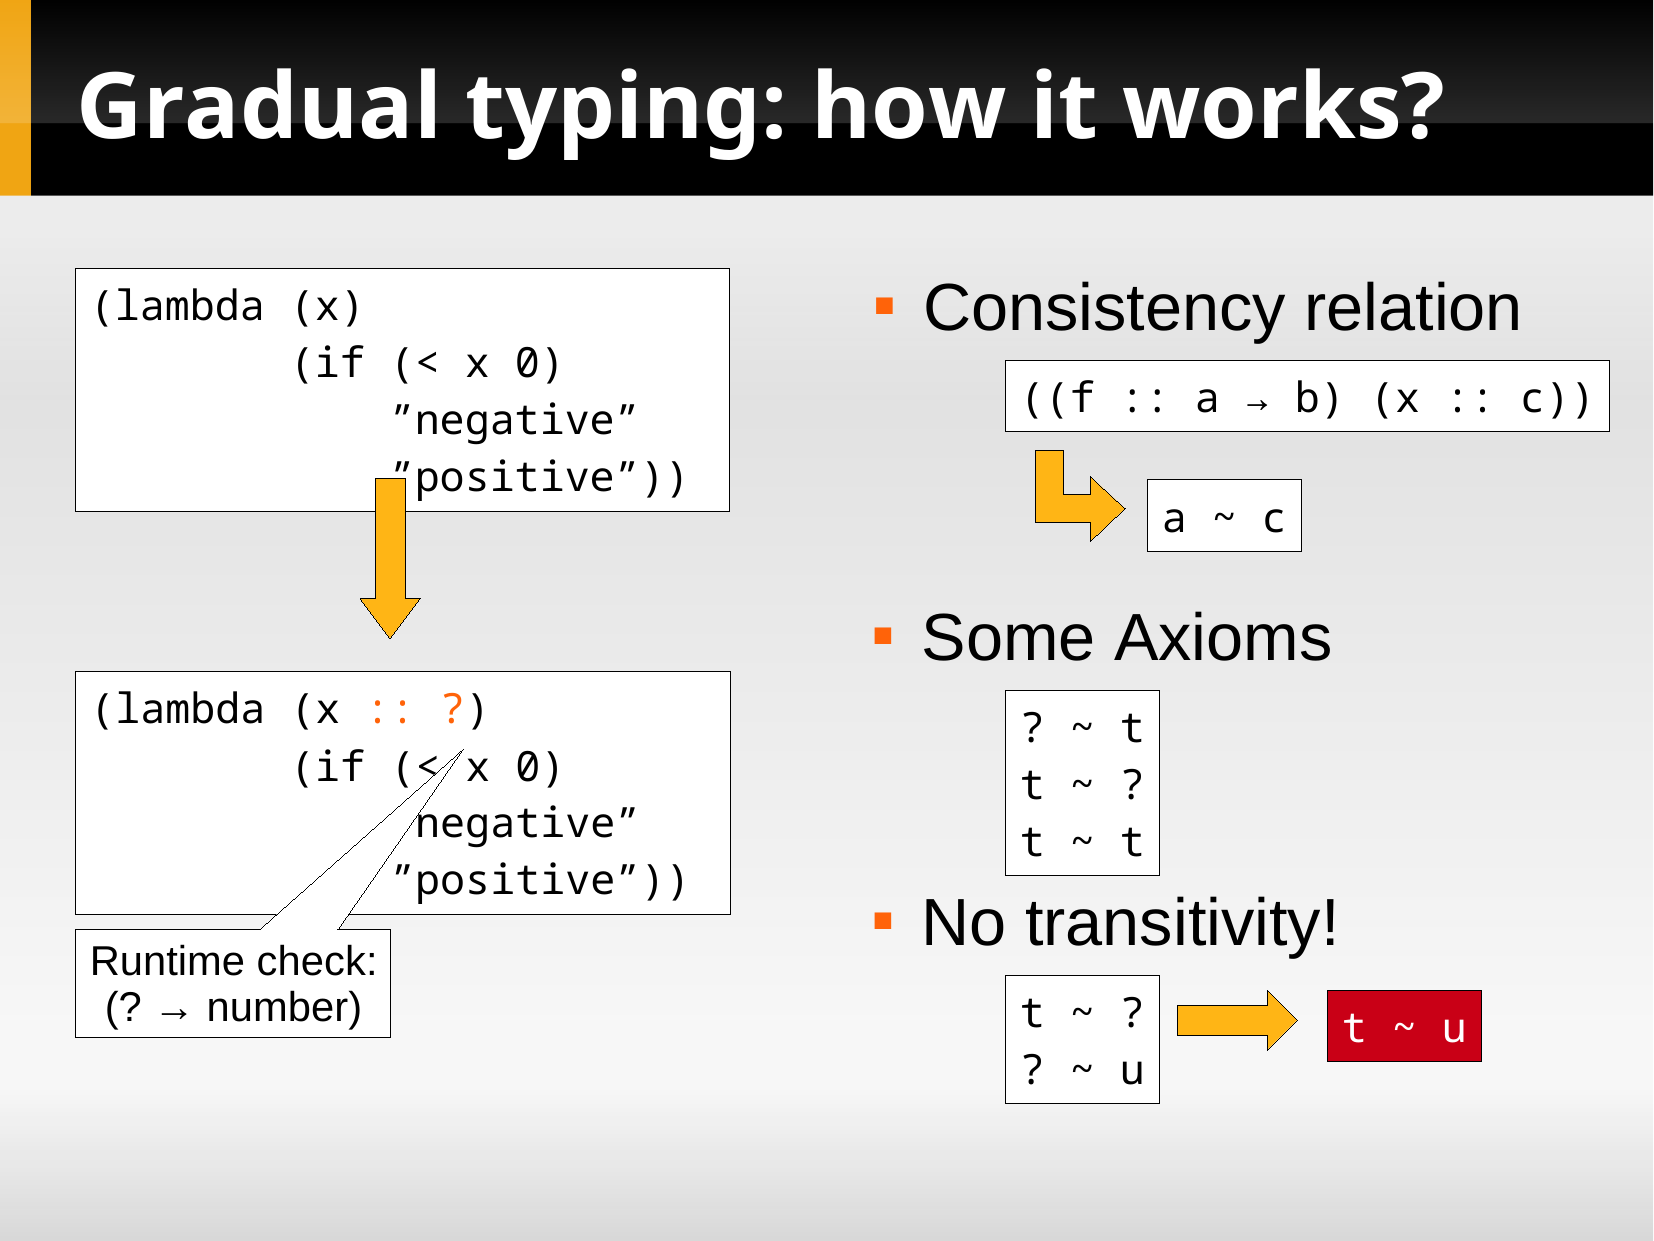

# Gradual typing: how it works?
(lambda (x)
 (if (< x 0)
 ”negative”
 ”positive”))
Consistency relation
((f :: a → b) (x :: c))
a ~ c
Some Axioms
(lambda (x :: ?)
 (if (< x 0)
 ”negative”
 ”positive”))
? ~ t
t ~ ?
t ~ t
No transitivity!
Runtime check: (? → number)
t ~ ?
? ~ u
t ~ u